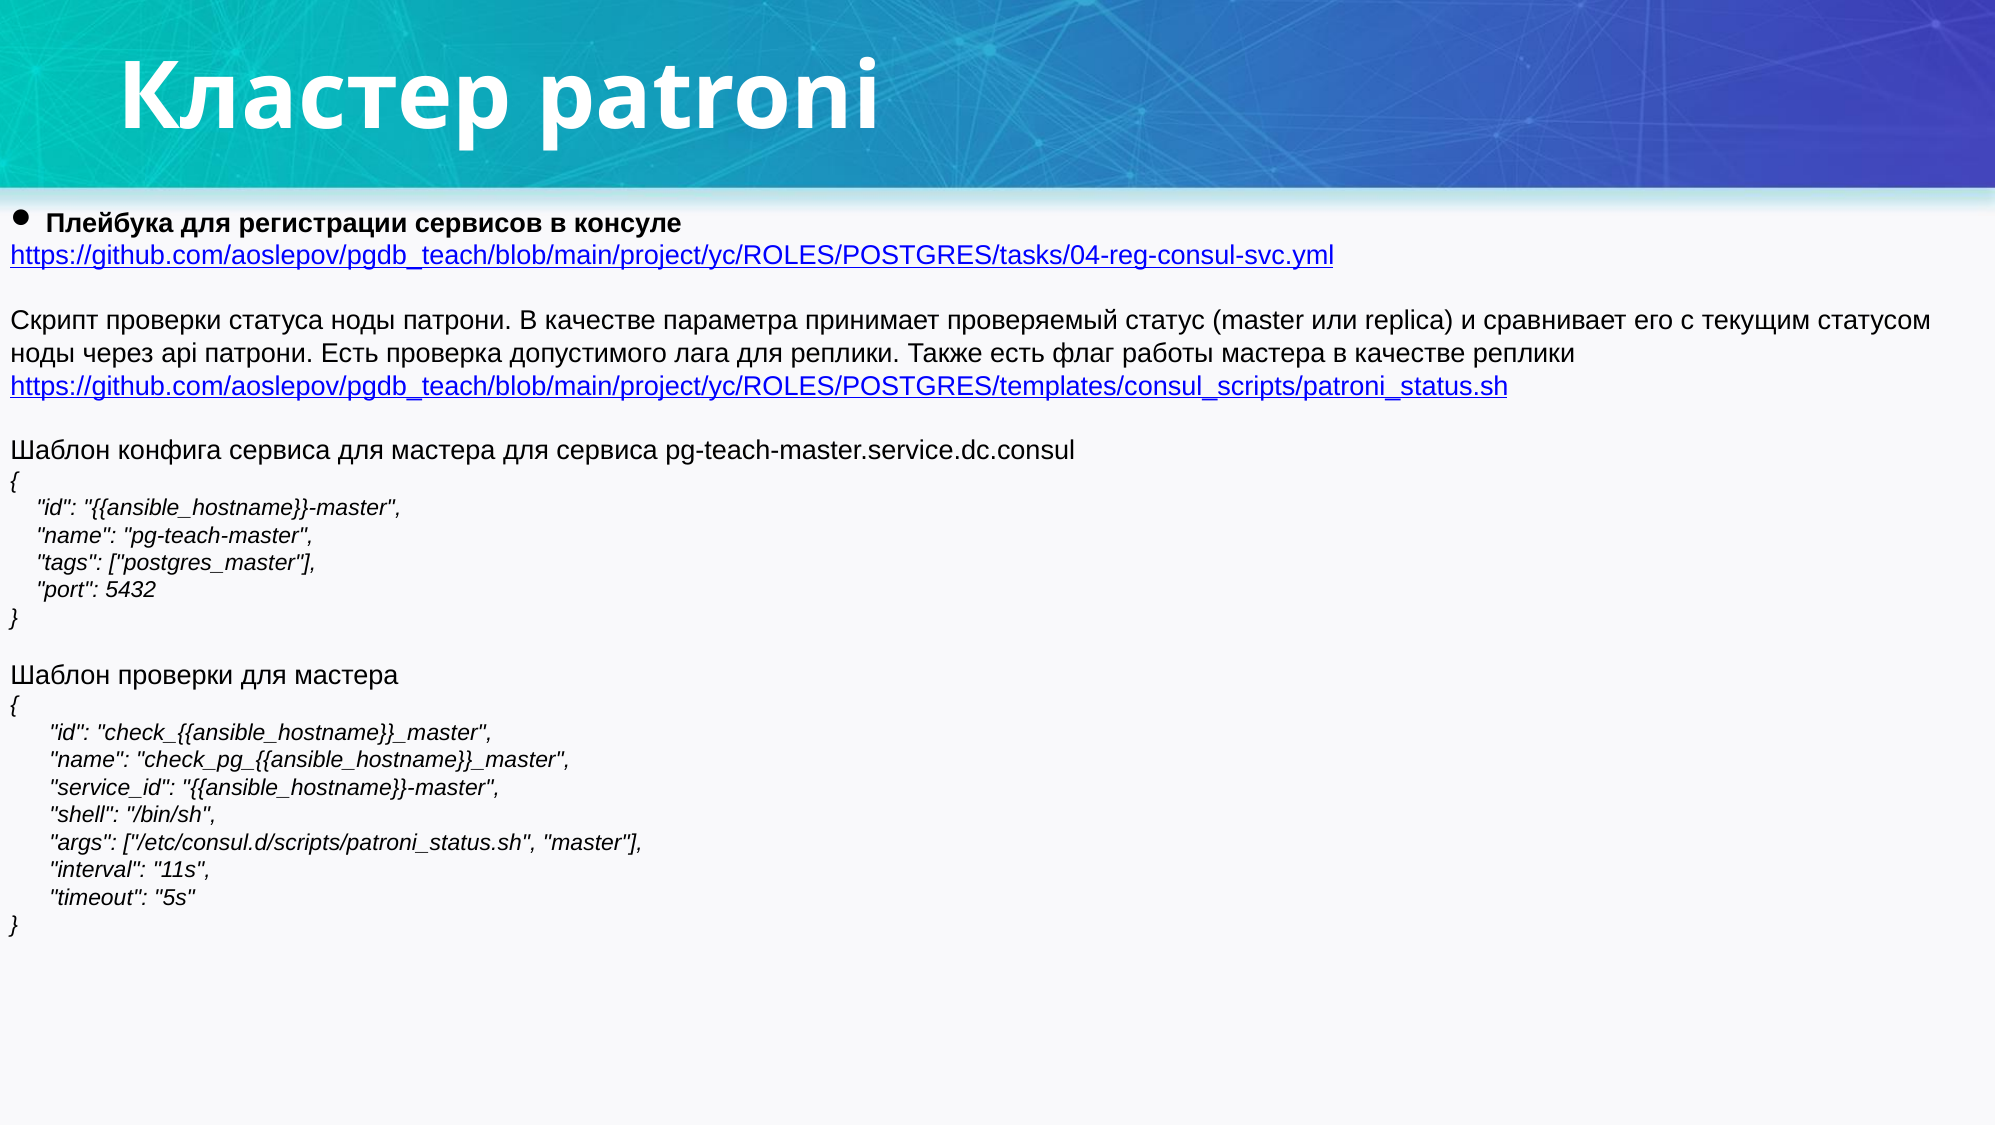

Кластер patroni
Плейбука для регистрации сервисов в консуле
https://github.com/aoslepov/pgdb_teach/blob/main/project/yc/ROLES/POSTGRES/tasks/04-reg-consul-svc.yml
Скрипт проверки статуса ноды патрони. В качестве параметра принимает проверяемый статус (master или replica) и сравнивает его с текущим статусом ноды через api патрони. Есть проверка допустимого лага для реплики. Также есть флаг работы мастера в качестве реплики
https://github.com/aoslepov/pgdb_teach/blob/main/project/yc/ROLES/POSTGRES/templates/consul_scripts/patroni_status.sh
Шаблон конфига сервиса для мастера для сервиса pg-teach-master.service.dc.consul
{
 "id": "{{ansible_hostname}}-master",
 "name": "pg-teach-master",
 "tags": ["postgres_master"],
 "port": 5432
}
Шаблон проверки для мастера
{
 "id": "check_{{ansible_hostname}}_master",
 "name": "check_pg_{{ansible_hostname}}_master",
 "service_id": "{{ansible_hostname}}-master",
 "shell": "/bin/sh",
 "args": ["/etc/consul.d/scripts/patroni_status.sh", "master"],
 "interval": "11s",
 "timeout": "5s"
}